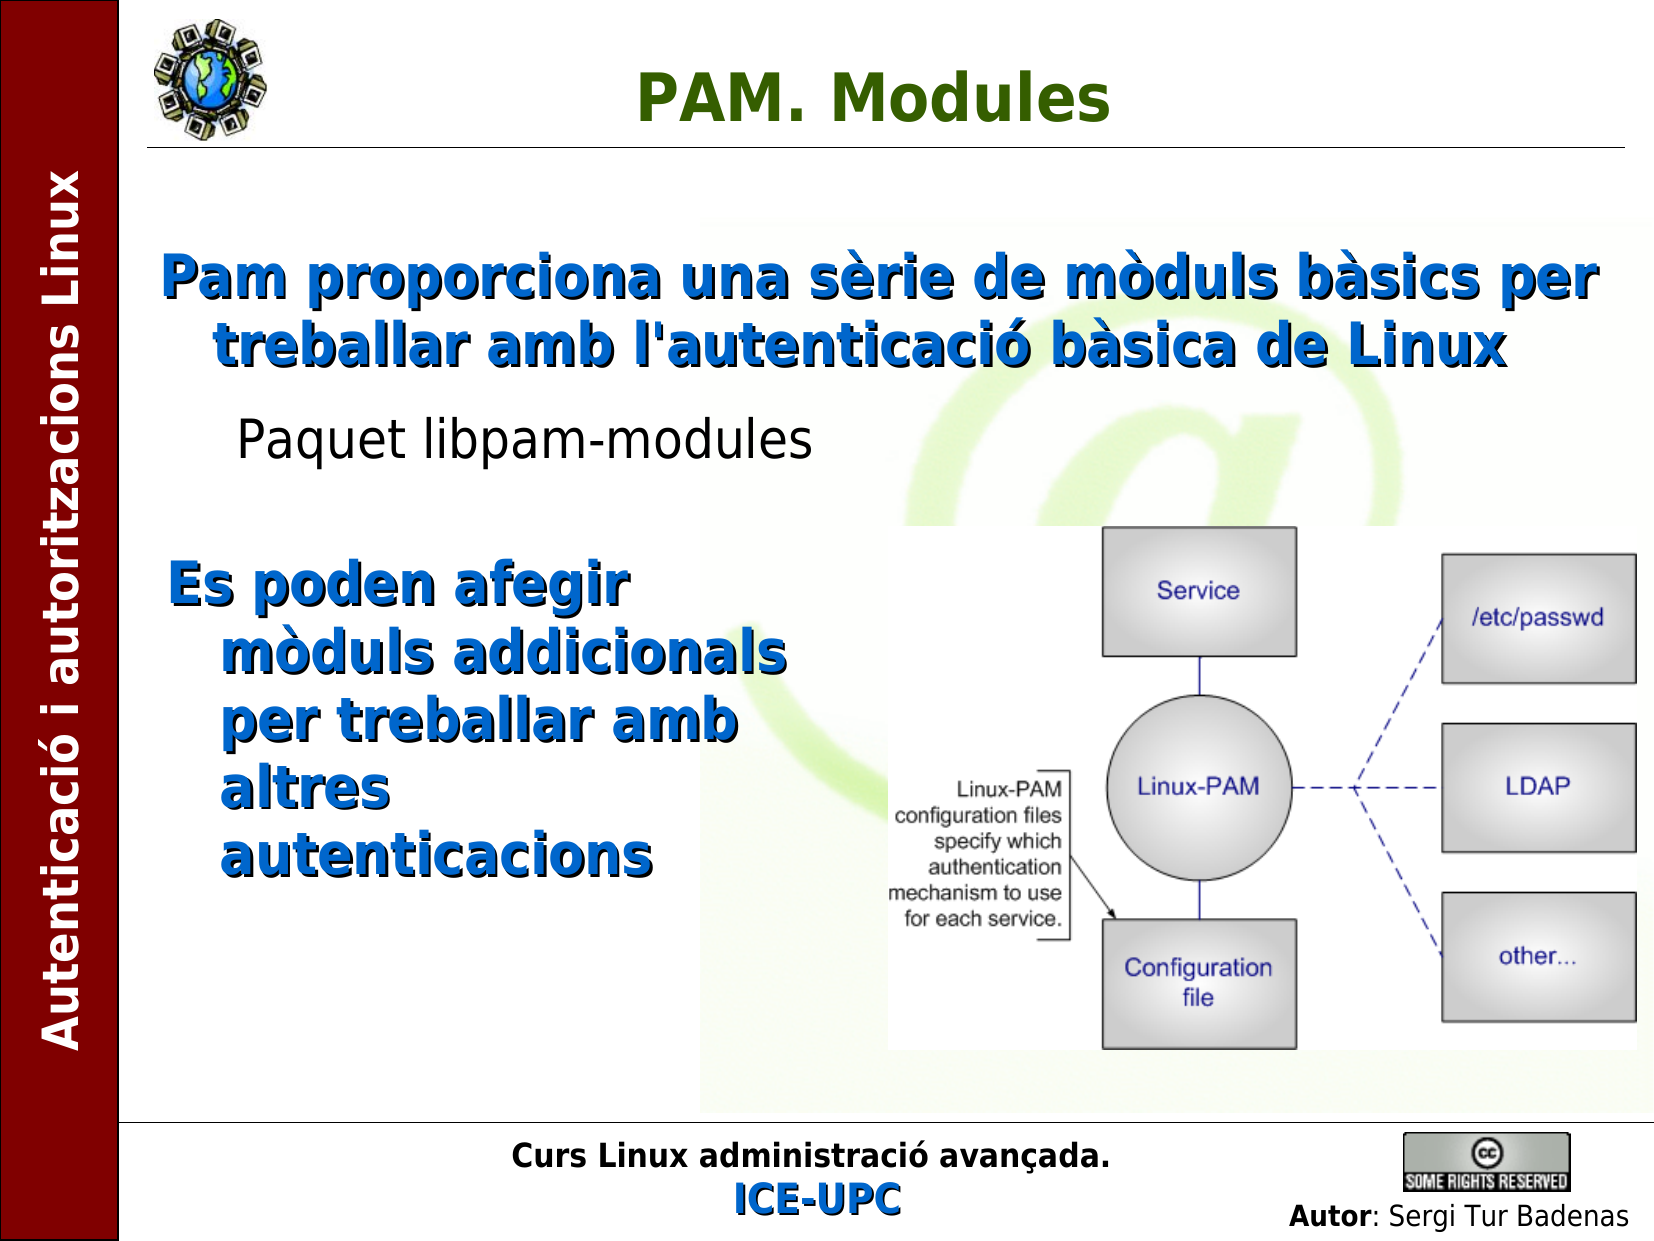

# PAM. Modules
Pam proporciona una sèrie de mòduls bàsics per treballar amb l'autenticació bàsica de Linux
Paquet libpam-modules
Es poden afegir mòduls addicionals per treballar amb altres autenticacions